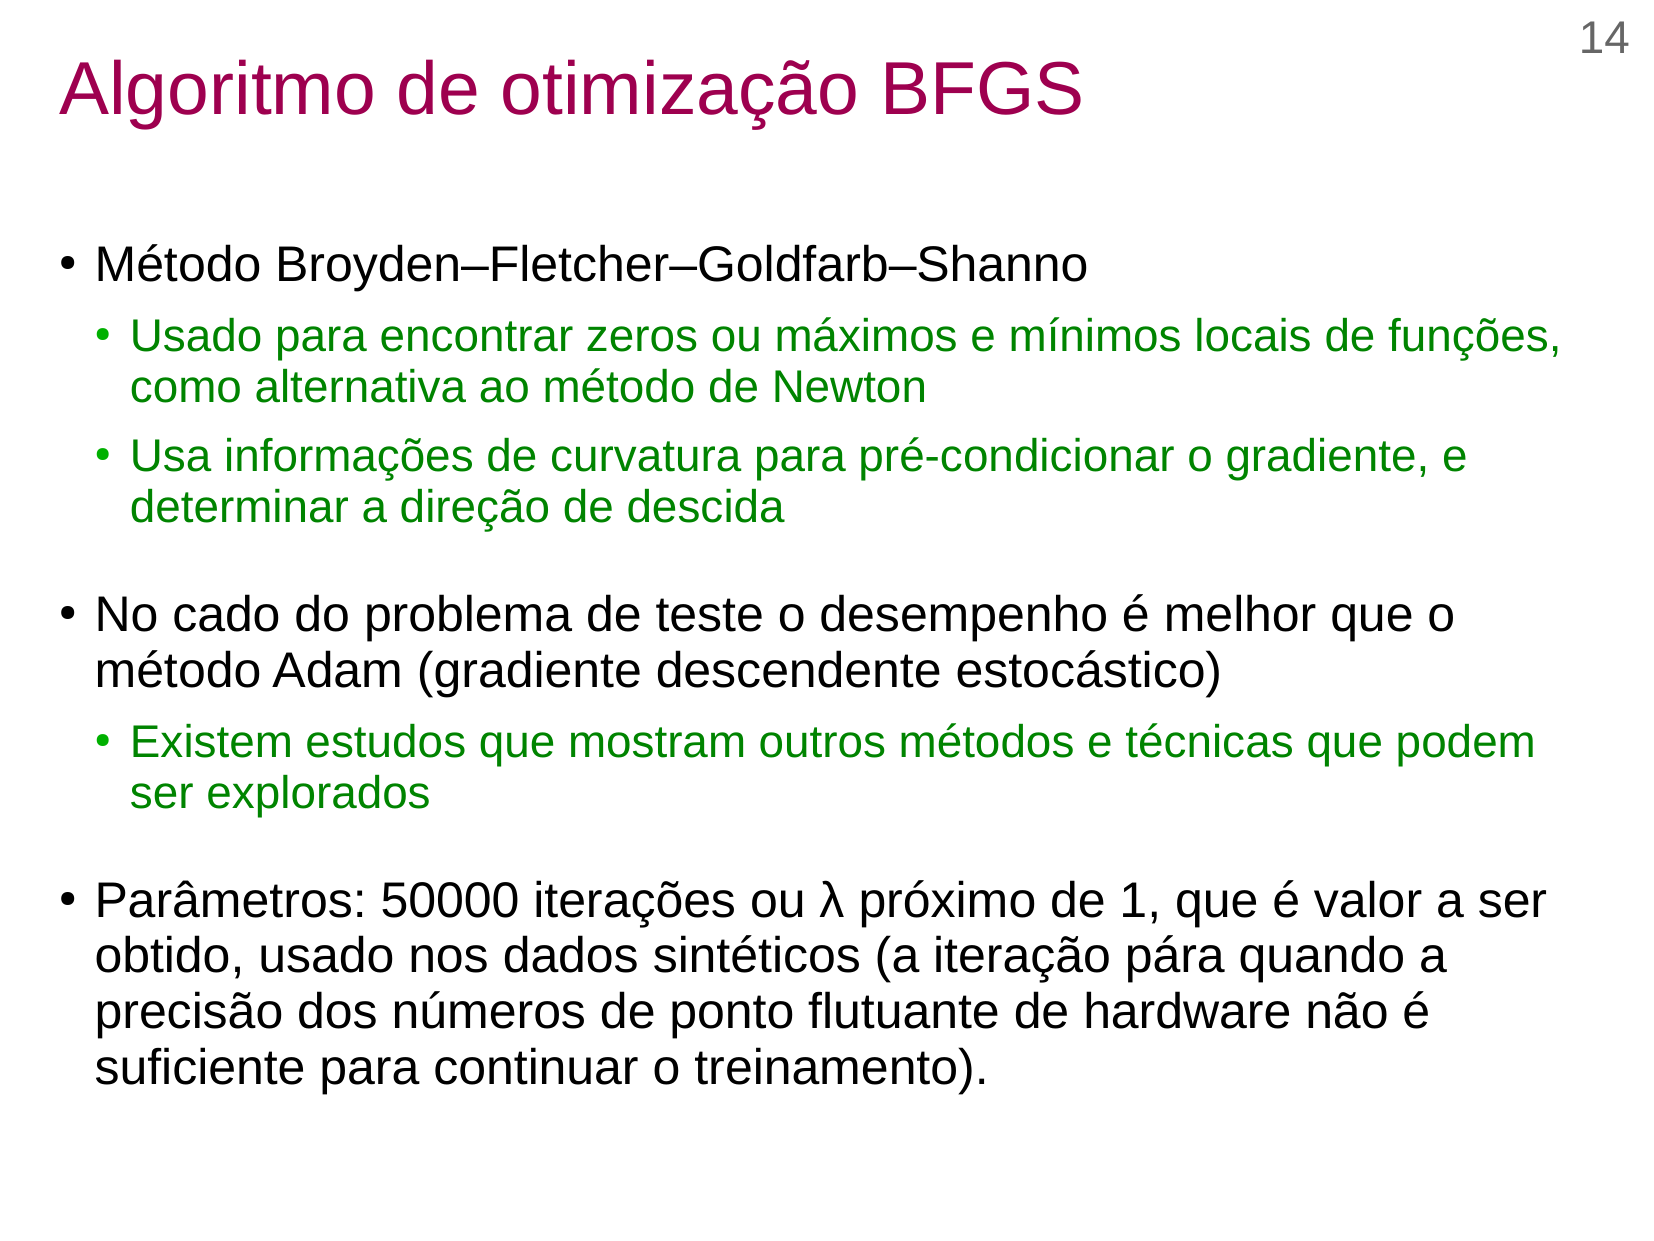

14
# Algoritmo de otimização BFGS
Método Broyden–Fletcher–Goldfarb–Shanno
Usado para encontrar zeros ou máximos e mínimos locais de funções, como alternativa ao método de Newton
Usa informações de curvatura para pré-condicionar o gradiente, e determinar a direção de descida
No cado do problema de teste o desempenho é melhor que o método Adam (gradiente descendente estocástico)
Existem estudos que mostram outros métodos e técnicas que podem ser explorados
Parâmetros: 50000 iterações ou λ próximo de 1, que é valor a ser obtido, usado nos dados sintéticos (a iteração pára quando a precisão dos números de ponto flutuante de hardware não é suficiente para continuar o treinamento).